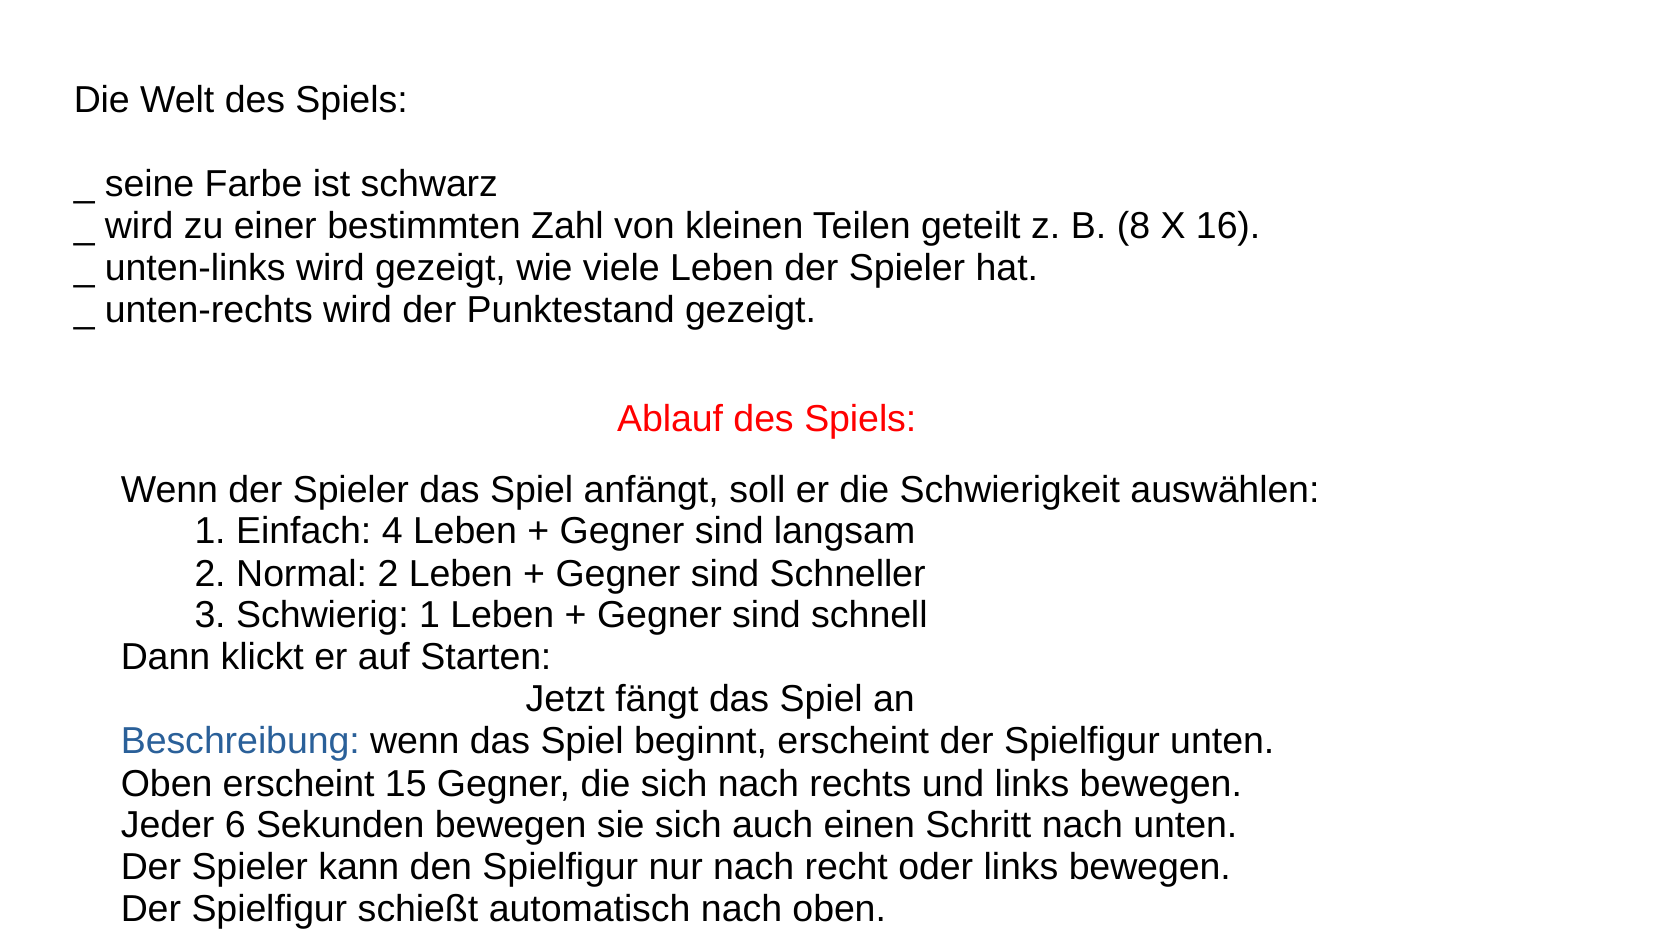

Die Welt des Spiels:
_ seine Farbe ist schwarz
_ wird zu einer bestimmten Zahl von kleinen Teilen geteilt z. B. (8 X 16).
_ unten-links wird gezeigt, wie viele Leben der Spieler hat.
_ unten-rechts wird der Punktestand gezeigt.
Ablauf des Spiels:
Wenn der Spieler das Spiel anfängt, soll er die Schwierigkeit auswählen:
	1. Einfach: 4 Leben + Gegner sind langsam
	2. Normal: 2 Leben + Gegner sind Schneller
	3. Schwierig: 1 Leben + Gegner sind schnell
Dann klickt er auf Starten:
Jetzt fängt das Spiel an
Beschreibung: wenn das Spiel beginnt, erscheint der Spielfigur unten.
Oben erscheint 15 Gegner, die sich nach rechts und links bewegen.
Jeder 6 Sekunden bewegen sie sich auch einen Schritt nach unten.
Der Spieler kann den Spielfigur nur nach recht oder links bewegen.
Der Spielfigur schießt automatisch nach oben.